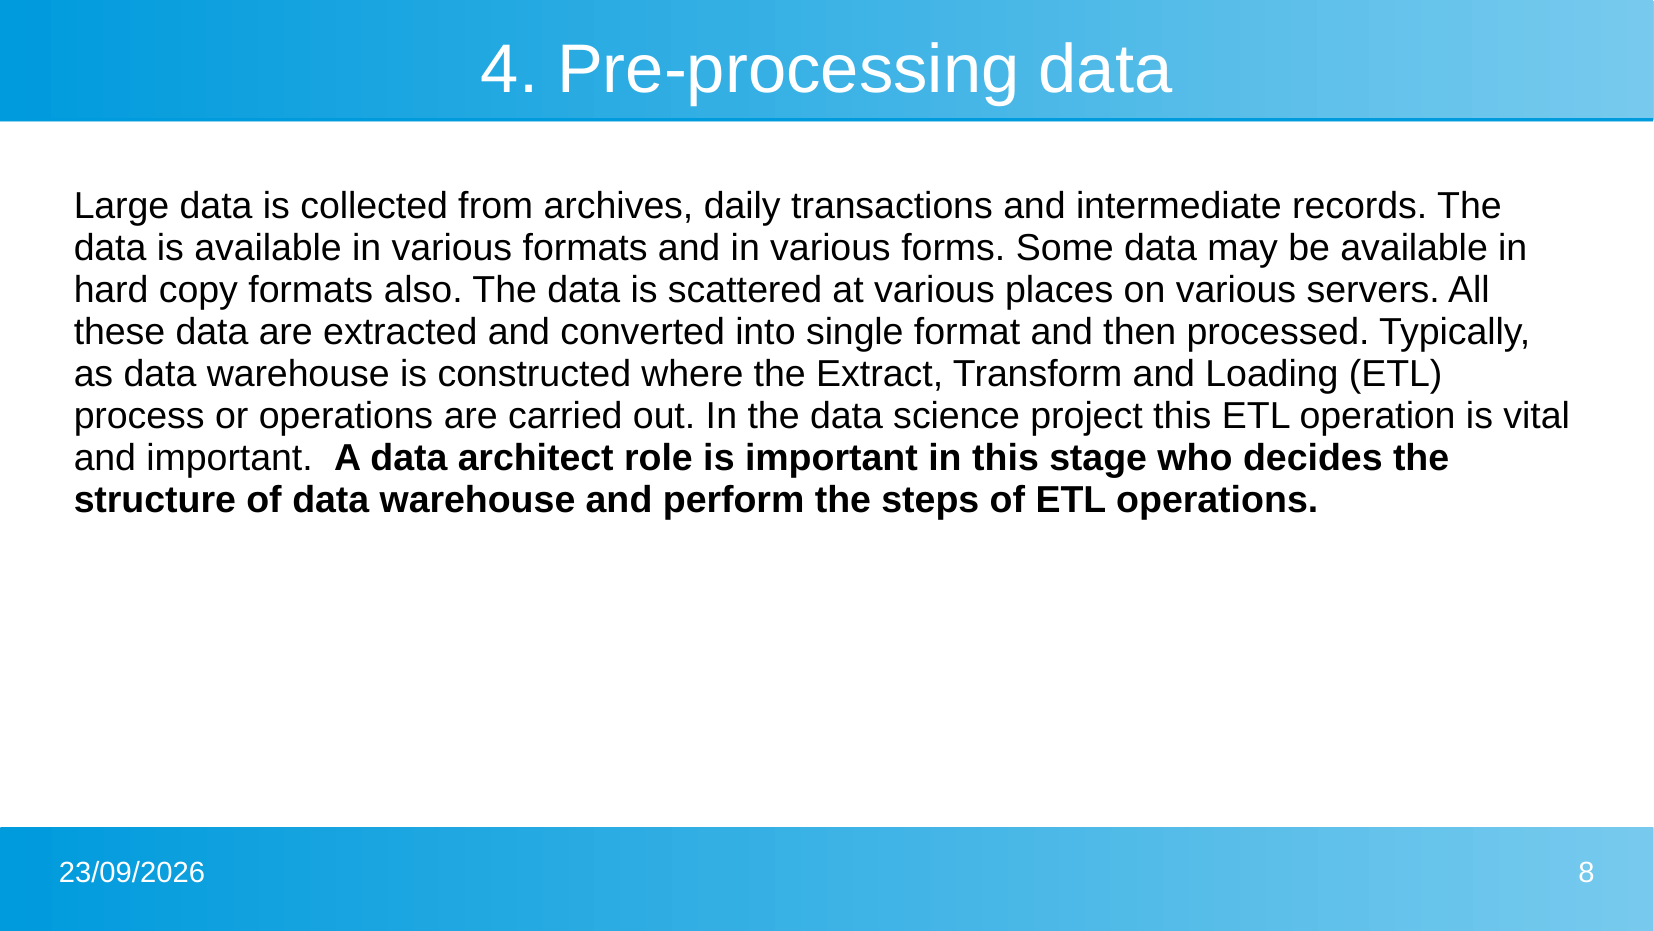

# 4. Pre-processing data
Large data is collected from archives, daily transactions and intermediate records. The data is available in various formats and in various forms. Some data may be available in hard copy formats also. The data is scattered at various places on various servers. All these data are extracted and converted into single format and then processed. Typically, as data warehouse is constructed where the Extract, Transform and Loading (ETL) process or operations are carried out. In the data science project this ETL operation is vital and important. A data architect role is important in this stage who decides the structure of data warehouse and perform the steps of ETL operations.
8